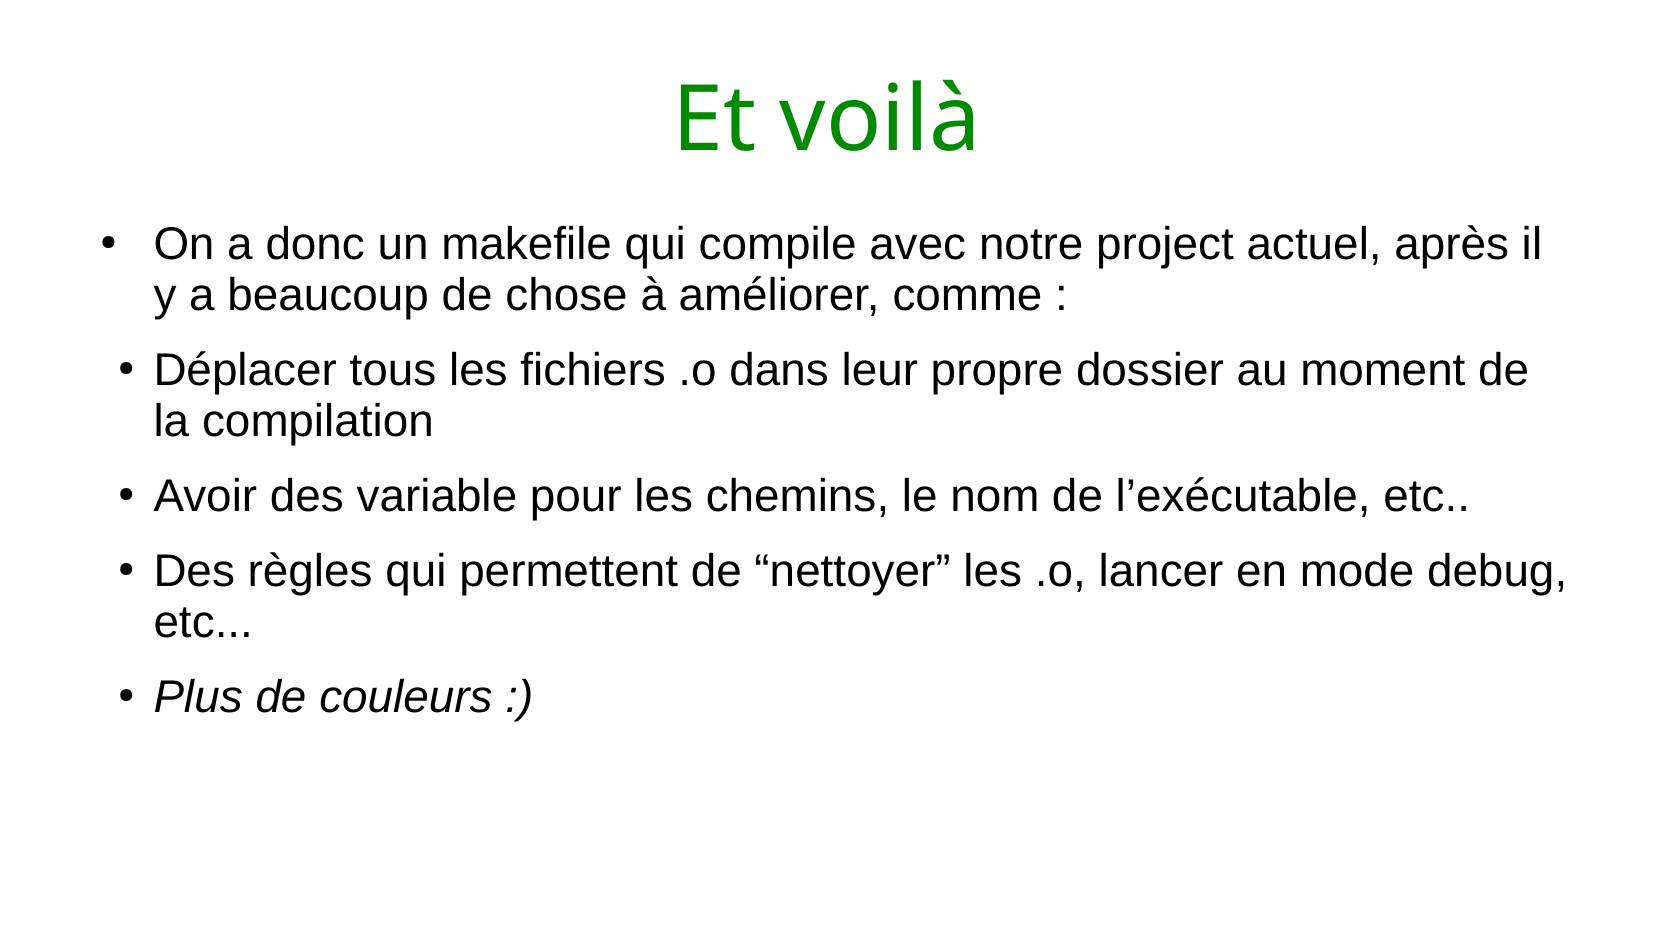

# Et voilà
On a donc un makefile qui compile avec notre project actuel, après il y a beaucoup de chose à améliorer, comme :
Déplacer tous les fichiers .o dans leur propre dossier au moment de la compilation
Avoir des variable pour les chemins, le nom de l’exécutable, etc..
Des règles qui permettent de “nettoyer” les .o, lancer en mode debug, etc...
Plus de couleurs :)